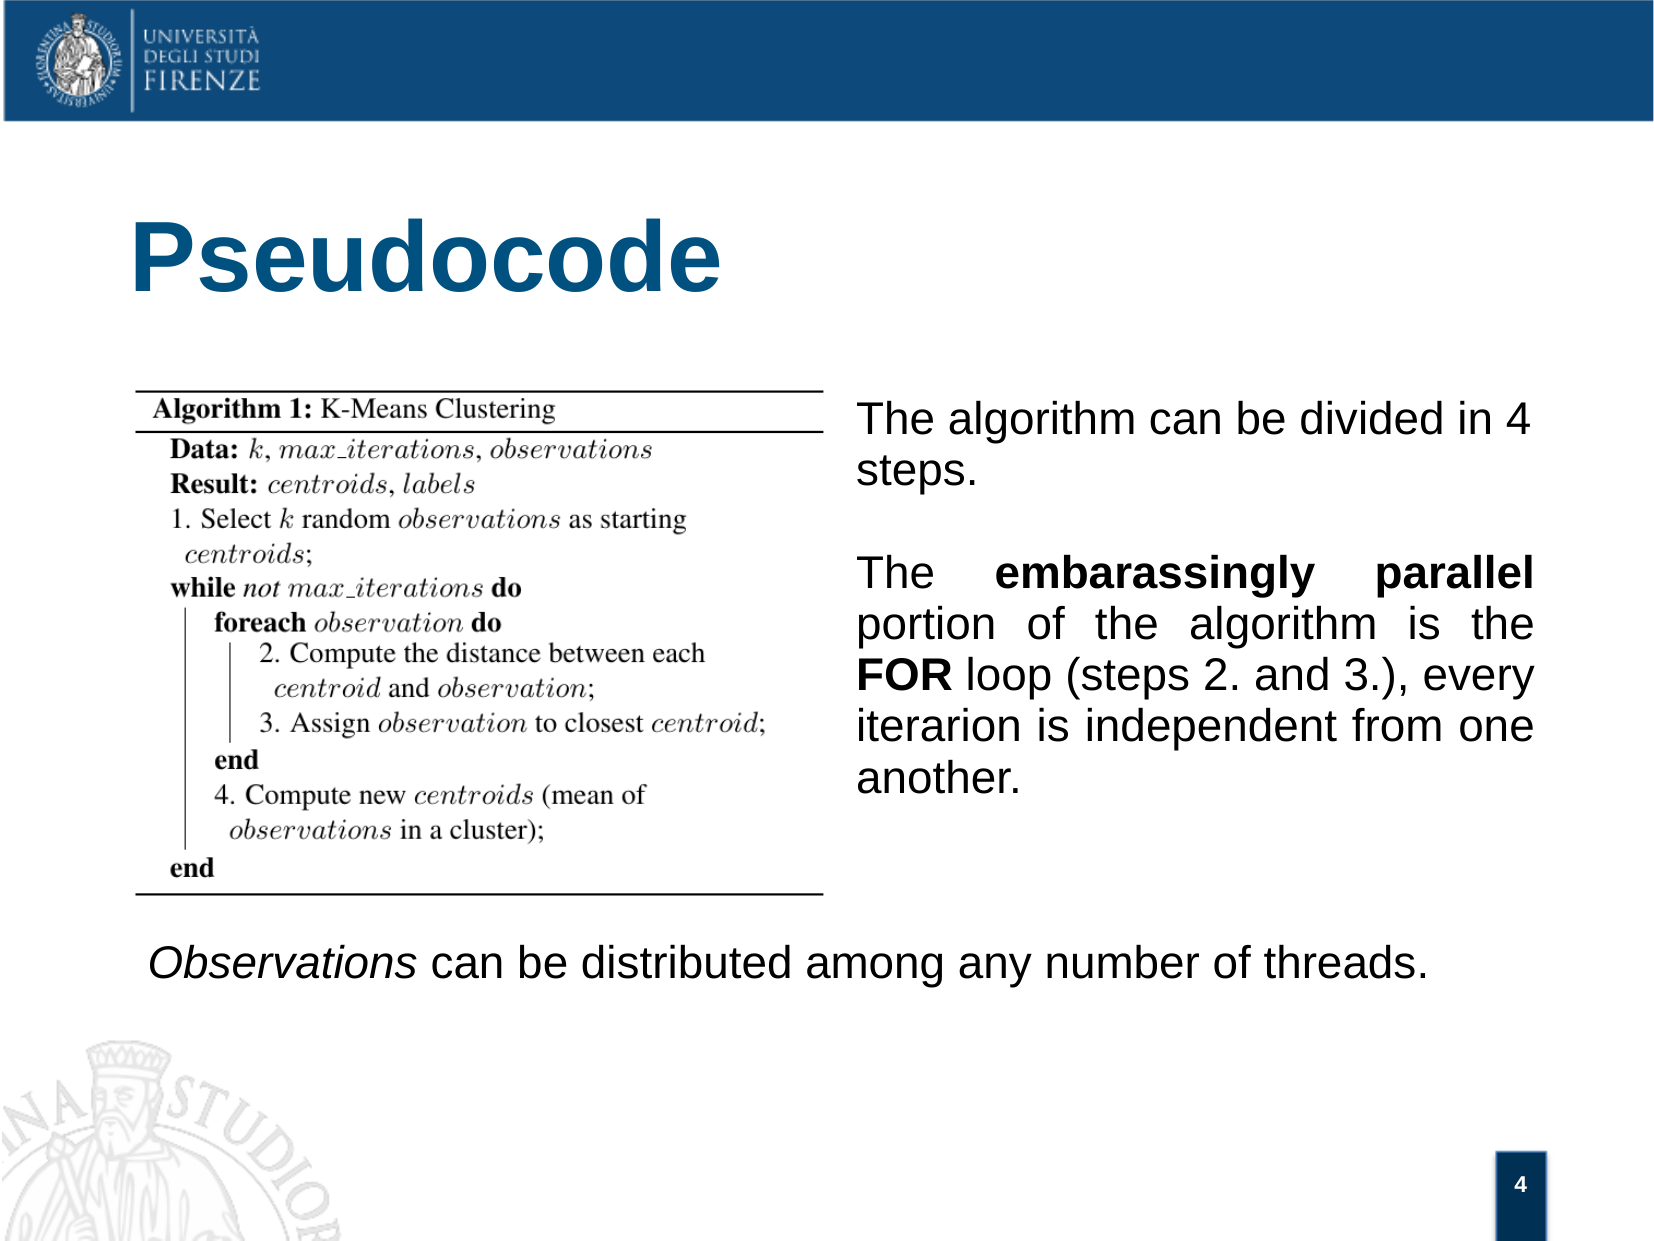

Pseudocode
The algorithm can be divided in 4 steps.
The embarassingly parallel portion of the algorithm is the FOR loop (steps 2. and 3.), every iterarion is independent from one another.
Observations can be distributed among any number of threads.
4